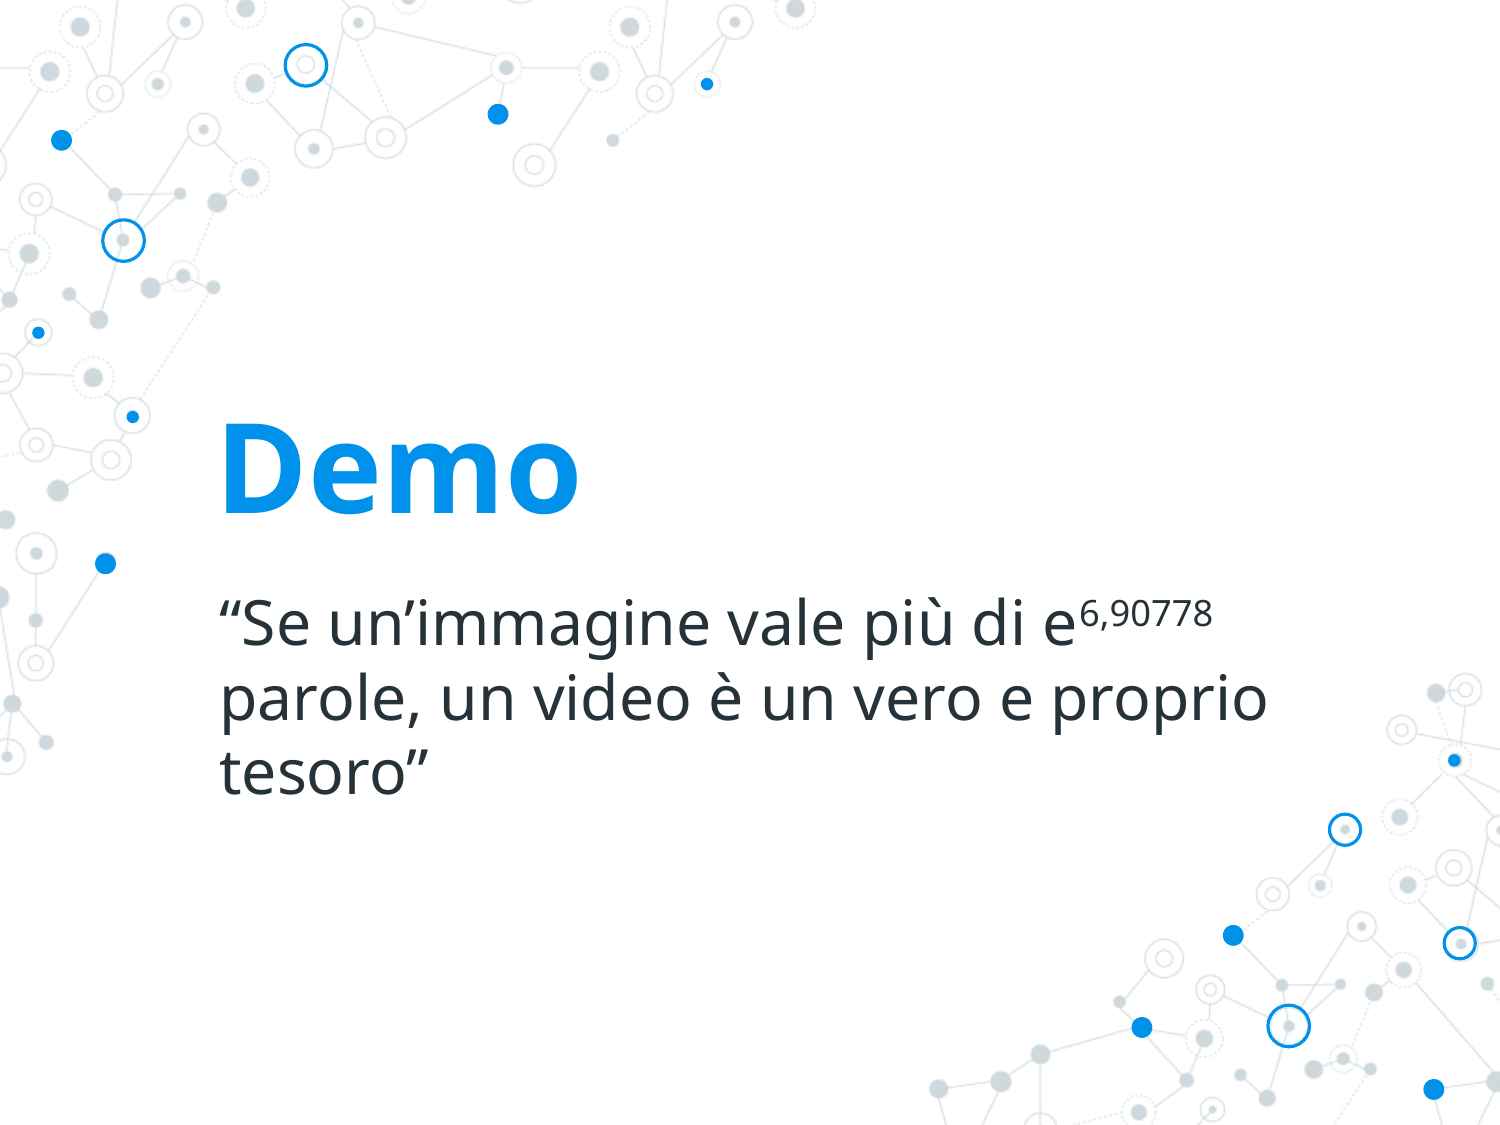

# Demo
“Se un’immagine vale più di e6,90778 parole, un video è un vero e proprio tesoro”